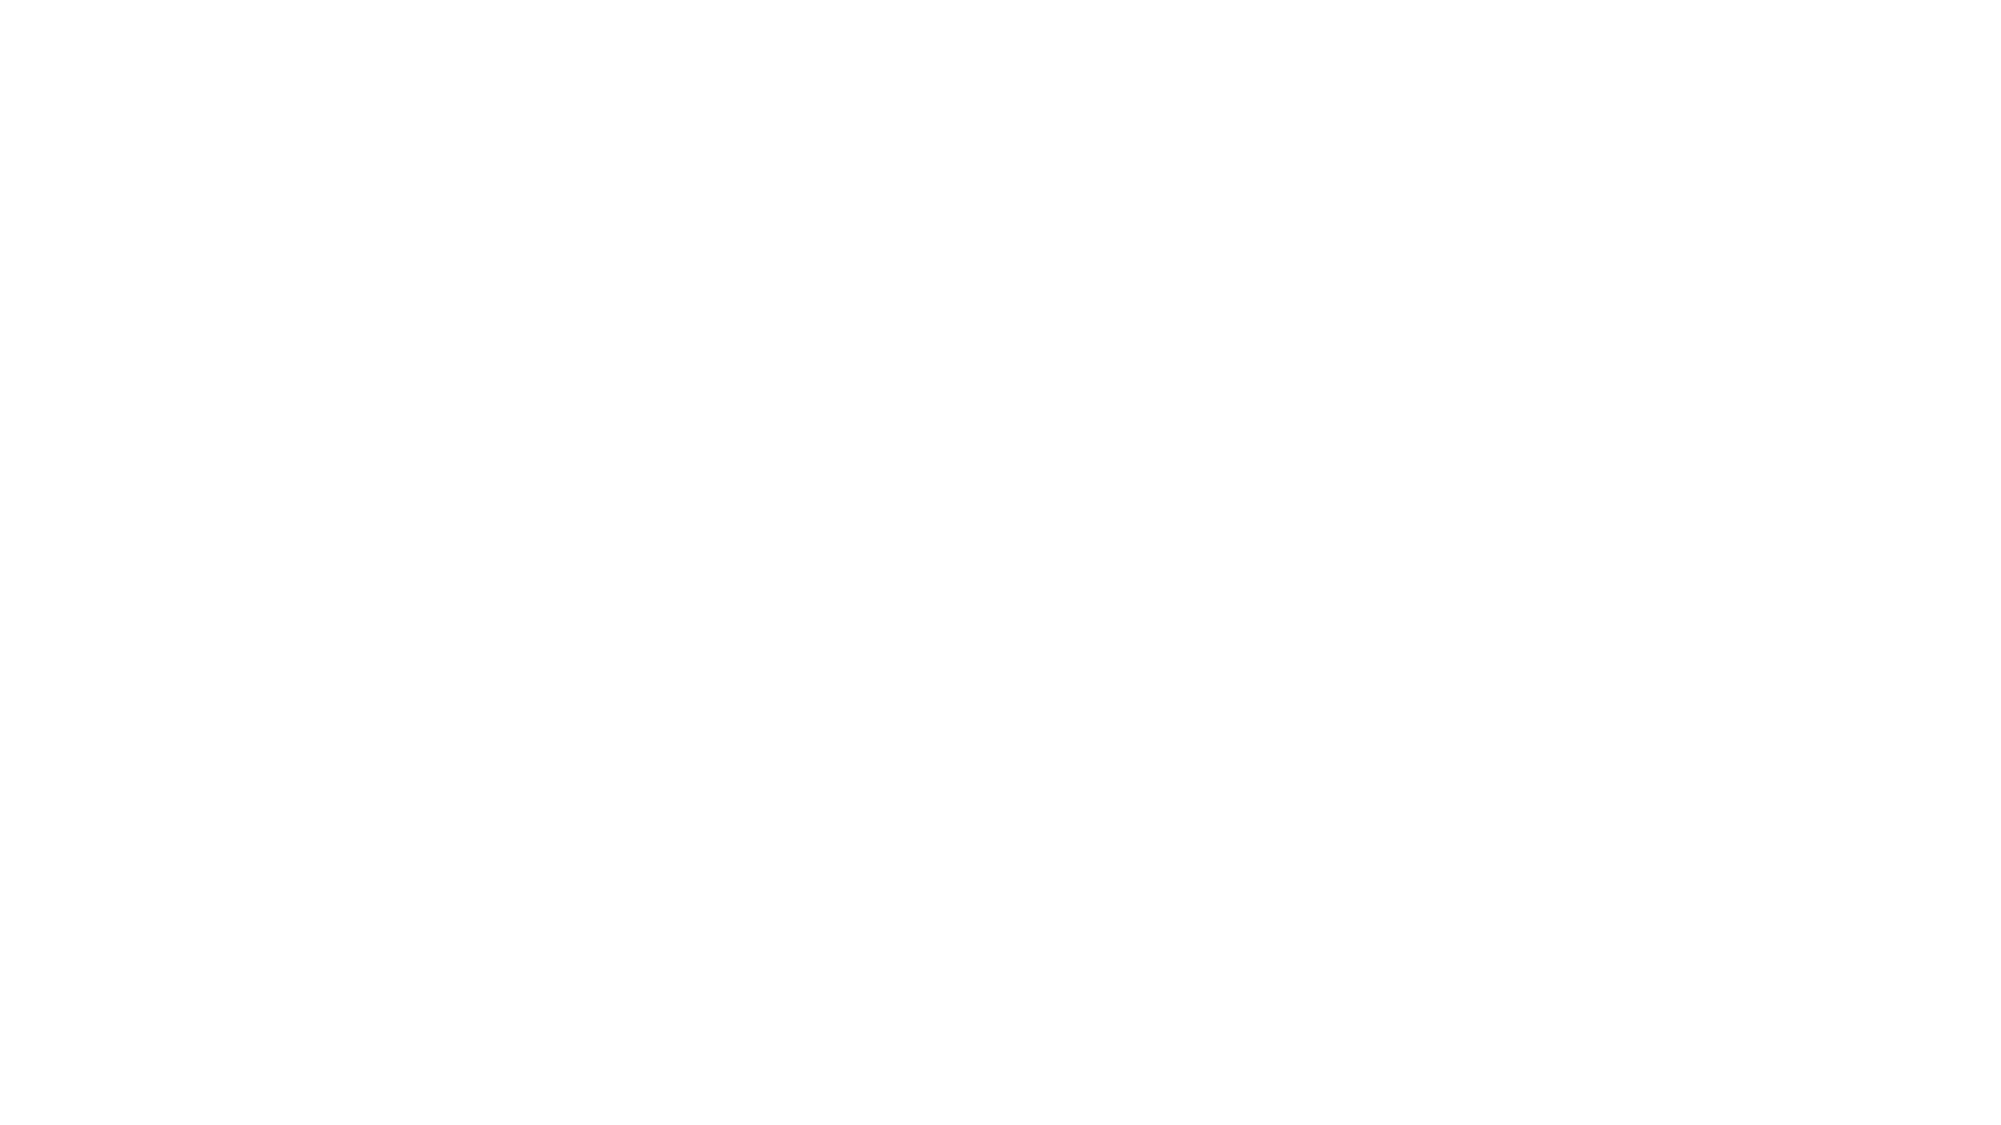

Key Insights
Plusnet and EE have the highest overall customer satisfaction scores (3.94), indicating strong performance across various satisfaction metrics.
BT also performs well, particularly in reliability (4.08) and speed of service (4.01).
Zen excels in value for money (4.05) and overall contract price (4).
Virgin Media has the lowest average score (3.72), suggesting areas for improvement in customer service (3.4) and value for money (3.49).
Growth Strategies for Lightspeed Networks
Leverage High Satisfaction Areas:
Focus on areas where competitors like Virgin Media and TalkTalk have lower satisfaction scores.
Emphasize Lightspeed Networks' superior customer service and value for money to attract customers dissatisfied with these providers.
Enhance Key Satisfaction Metrics:
Maintain high standards in reliability and speed of service, matching or exceeding BT and EE.
Invest in improving installation/setup and communication processes to ensure customer satisfaction from the start.
Targeted Marketing Campaigns:
Highlight positive customer feedback and high satisfaction areas in marketing materials.
Run campaigns specifically addressing common issues with lower-scoring competitors, such as billing and overall contract price dissatisfaction.
By focusing on these strategies, Lightspeed Networks can enhance its competitive position, attract customers from lower-performing providers, and drive growth through improved customer satisfaction.
# Customer Satisfaction Analysis and Growth Strategy for Lightspeed Networks